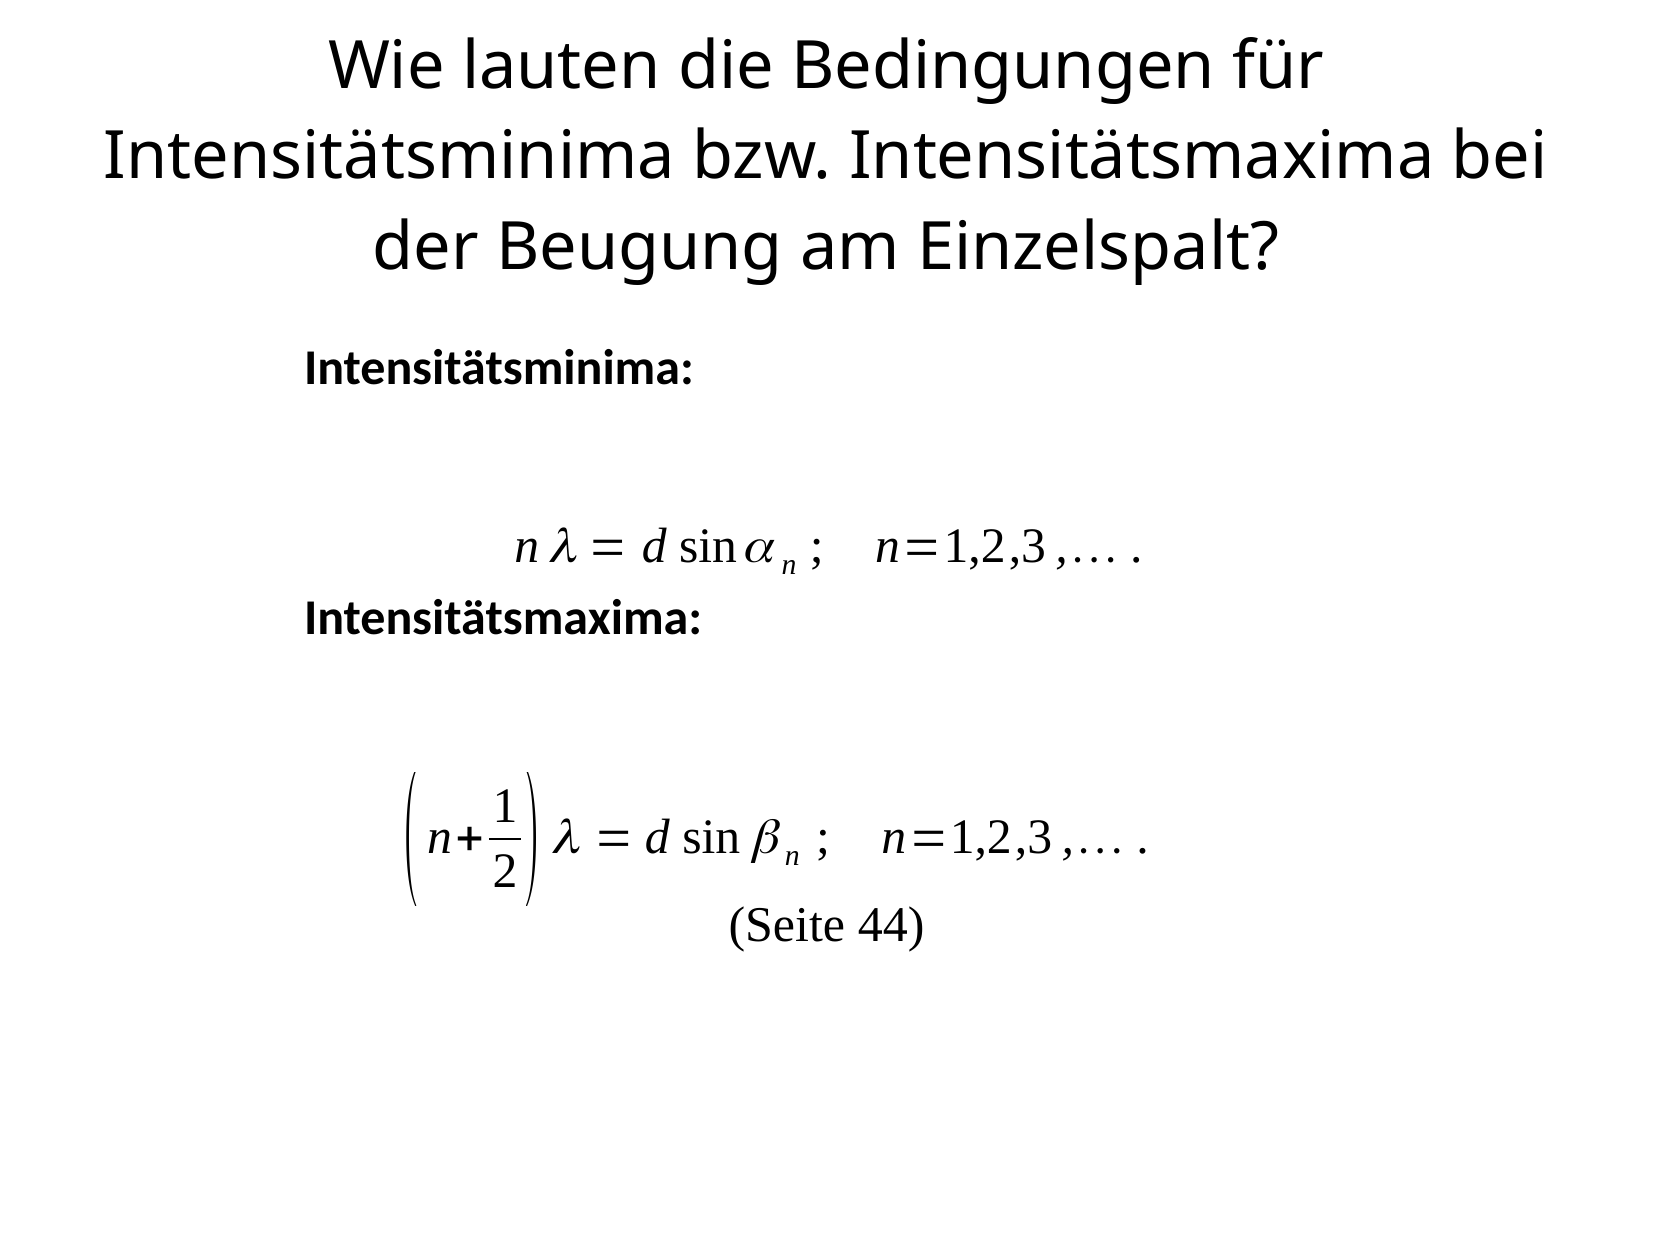

# Wie lauten die Bedingungen für Intensitätsminima bzw. Intensitätsmaxima bei der Beugung am Einzelspalt?
			Intensitätsminima:
			Intensitätsmaxima:
(Seite 44)